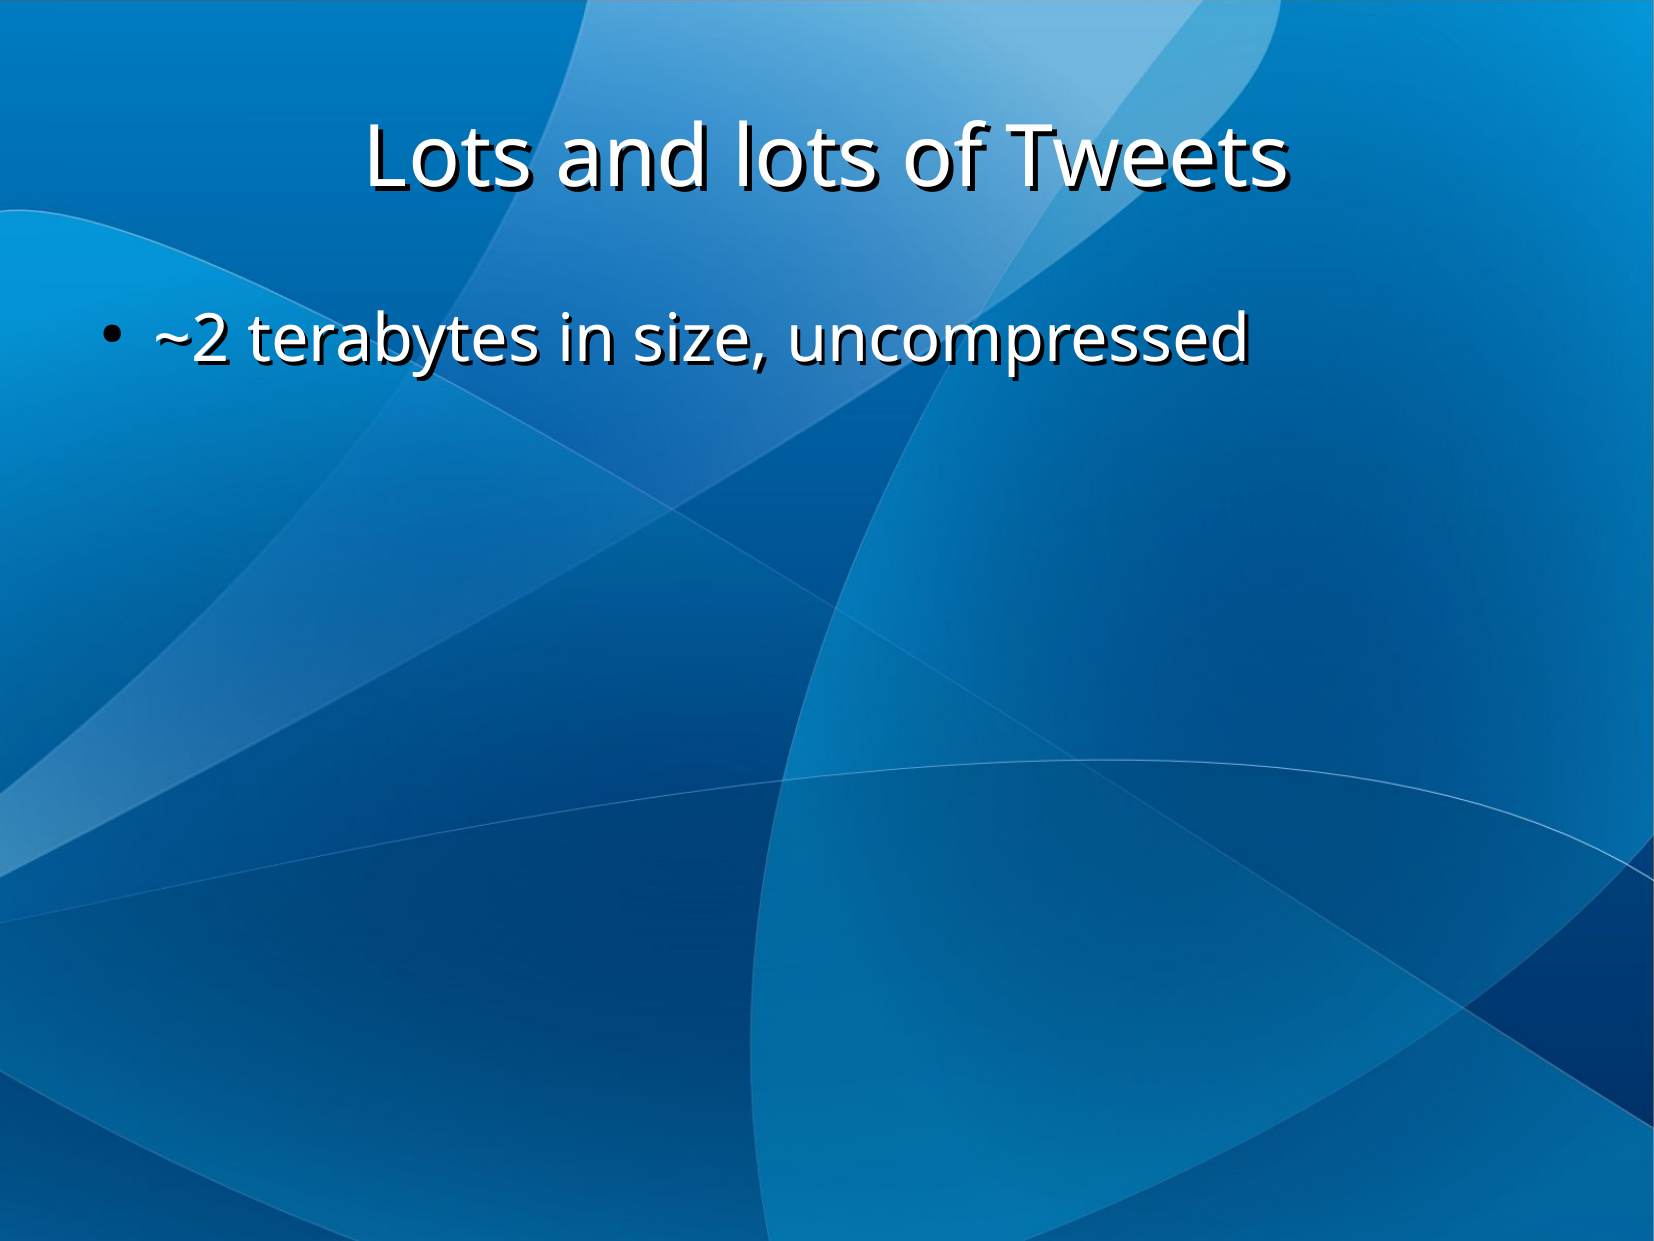

# Lots and lots of Tweets
~2 terabytes in size, uncompressed